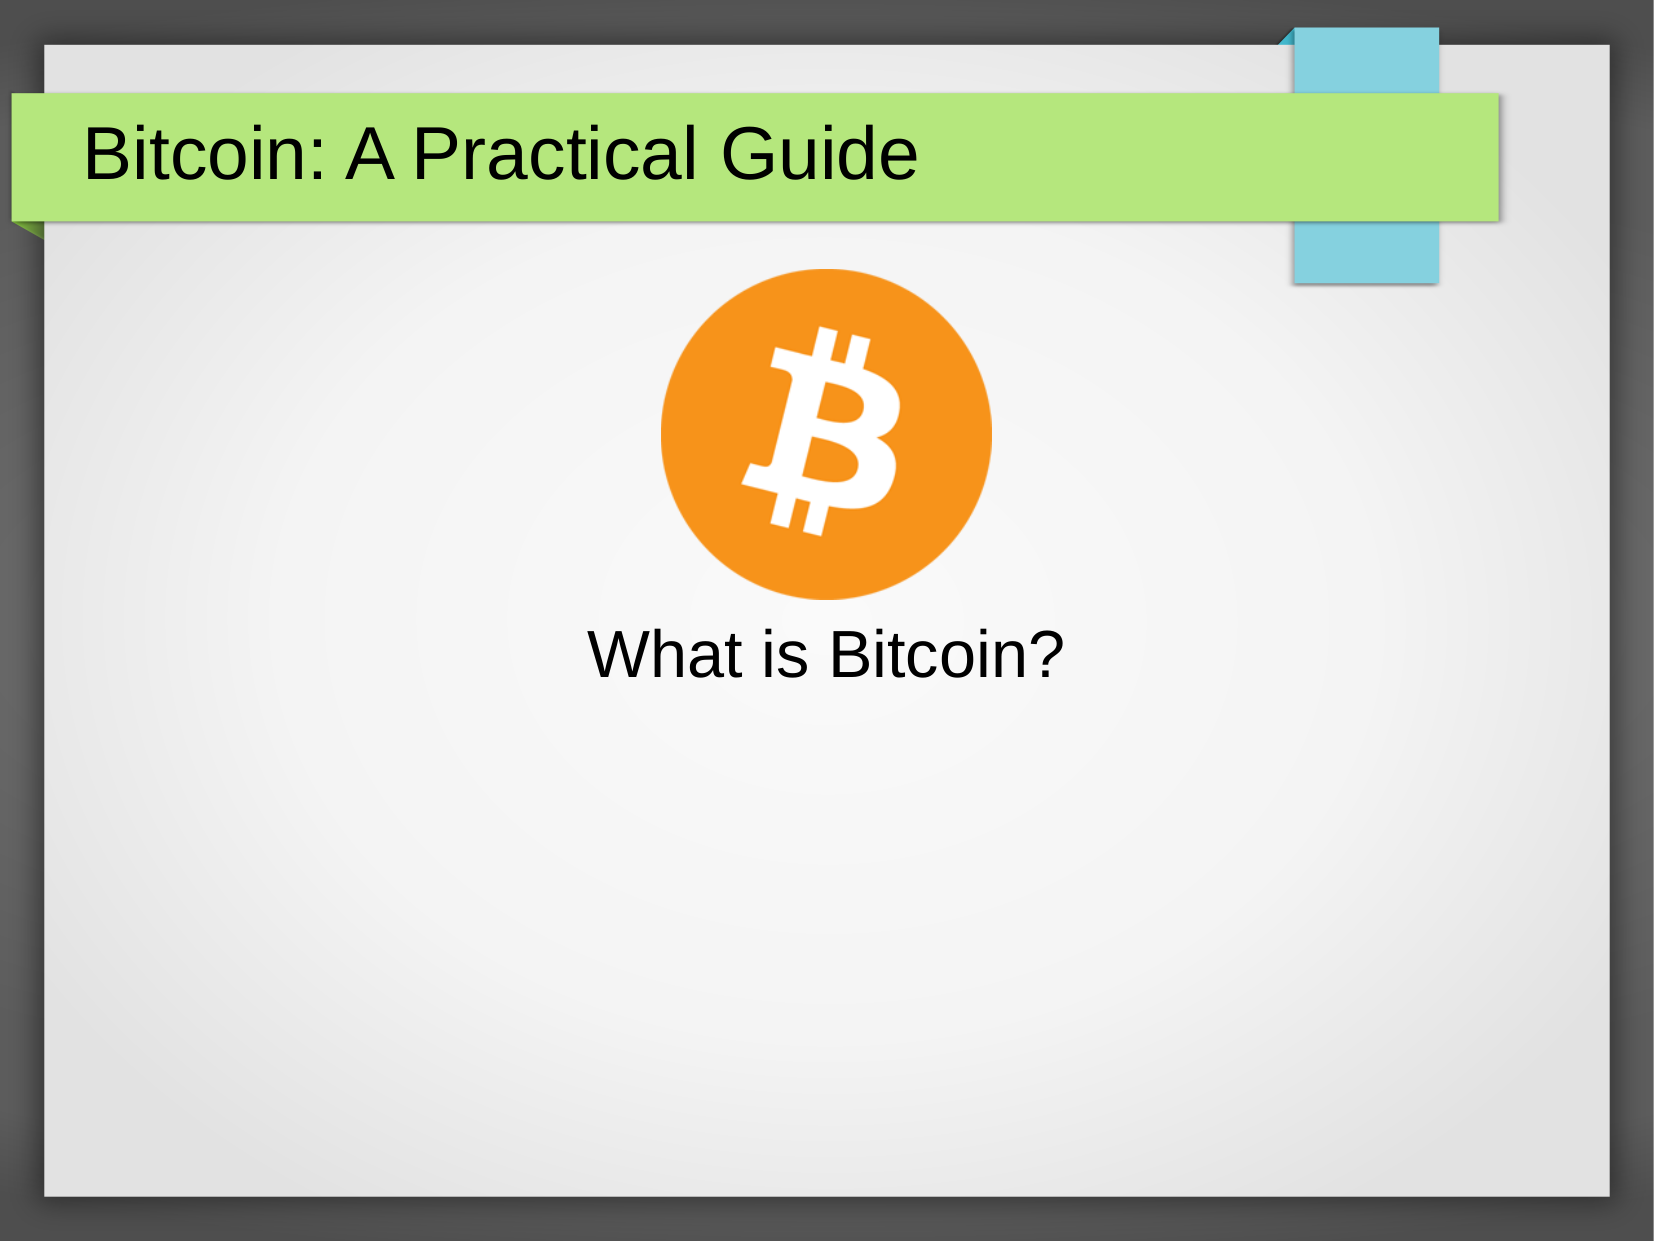

# Bitcoin: A Practical Guide
What is Bitcoin?